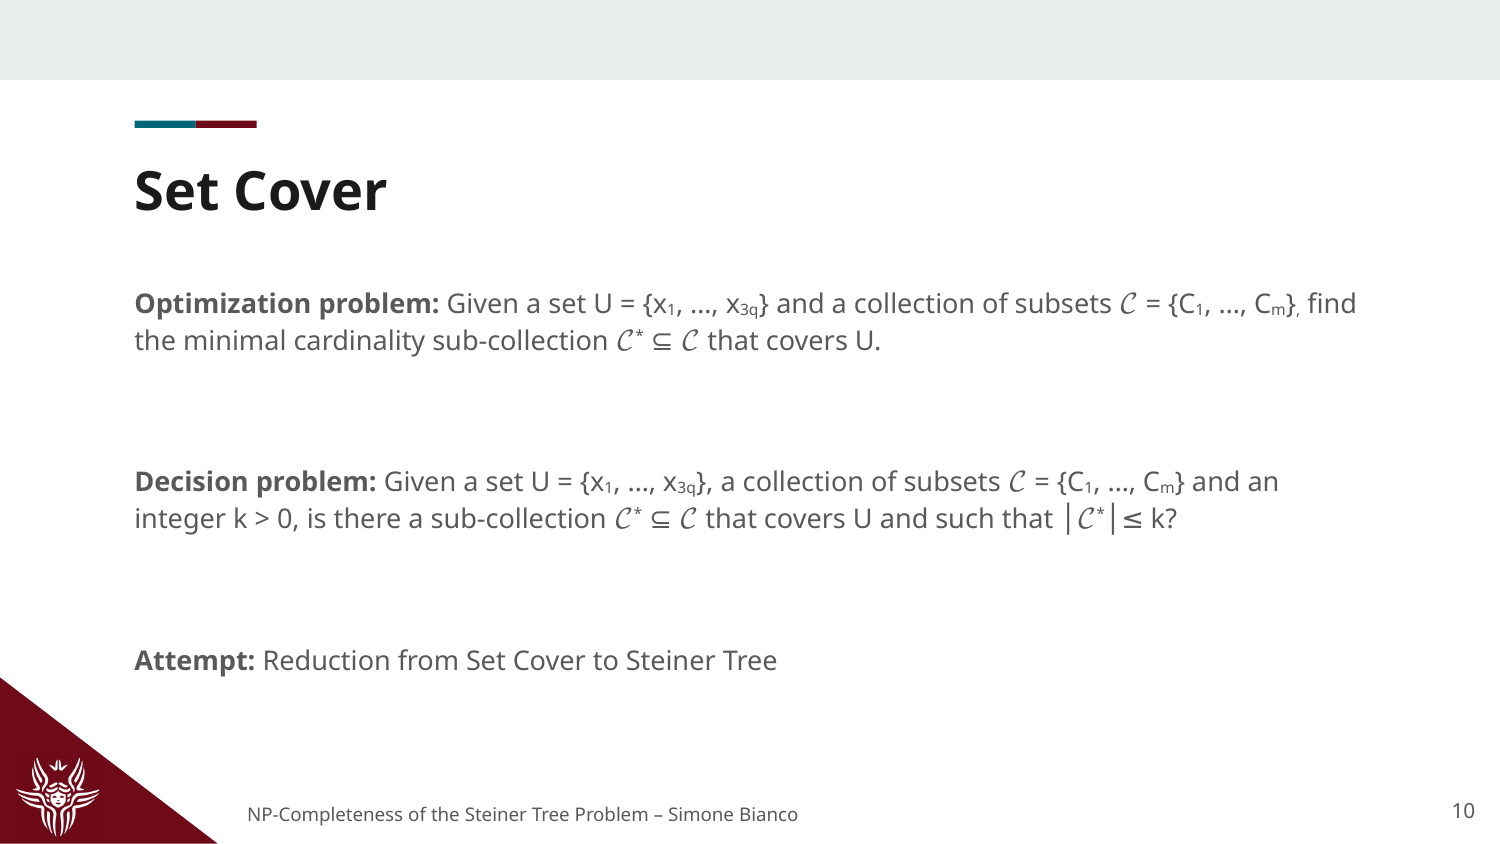

# Set Cover
Optimization problem: Given a set U = {x1, …, x3q} and a collection of subsets 𝒞 = {C1, …, Cm}, find the minimal cardinality sub-collection 𝒞* ⊆ 𝒞 that covers U.
Decision problem: Given a set U = {x1, …, x3q}, a collection of subsets 𝒞 = {C1, …, Cm} and an integer k > 0, is there a sub-collection 𝒞* ⊆ 𝒞 that covers U and such that │𝒞*│≤ k?
Attempt: Reduction from Set Cover to Steiner Tree
NP-Completeness of the Steiner Tree Problem – Simone Bianco